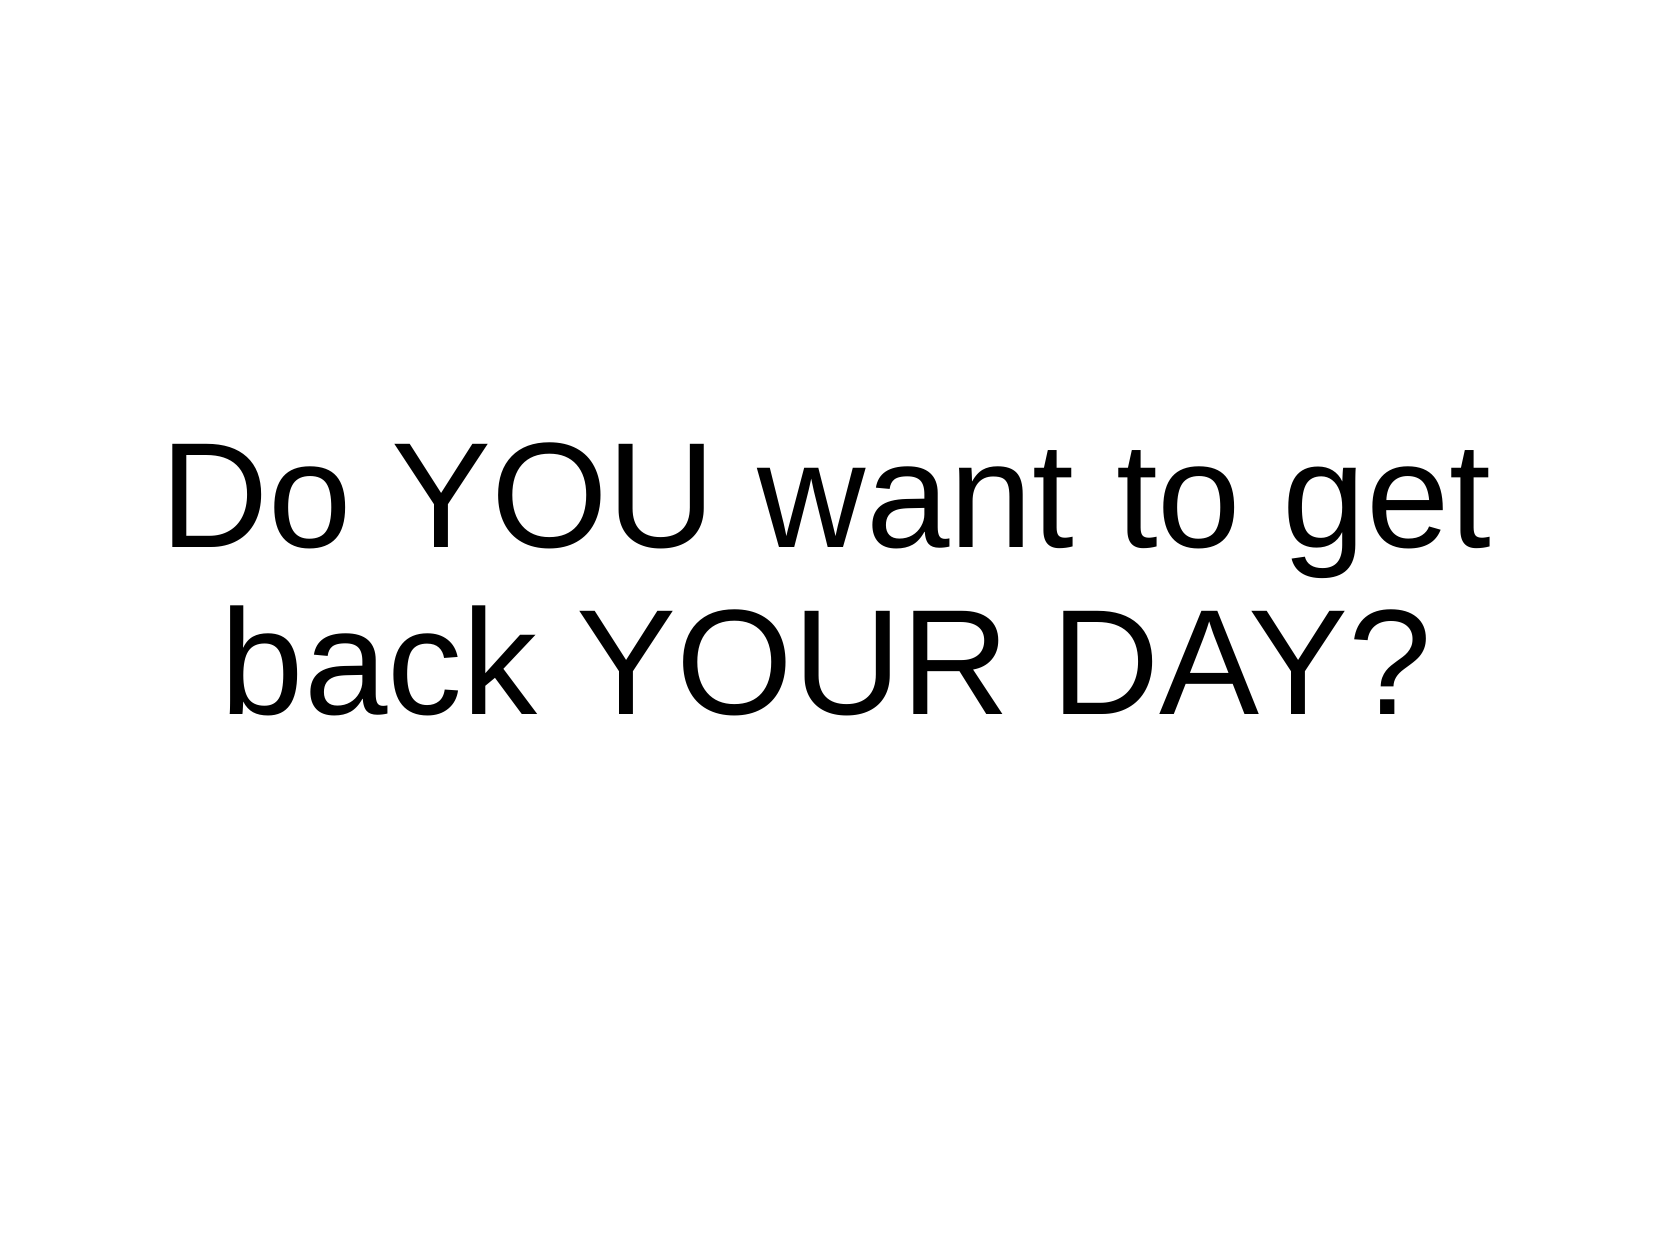

# Do YOU want to get back YOUR DAY?